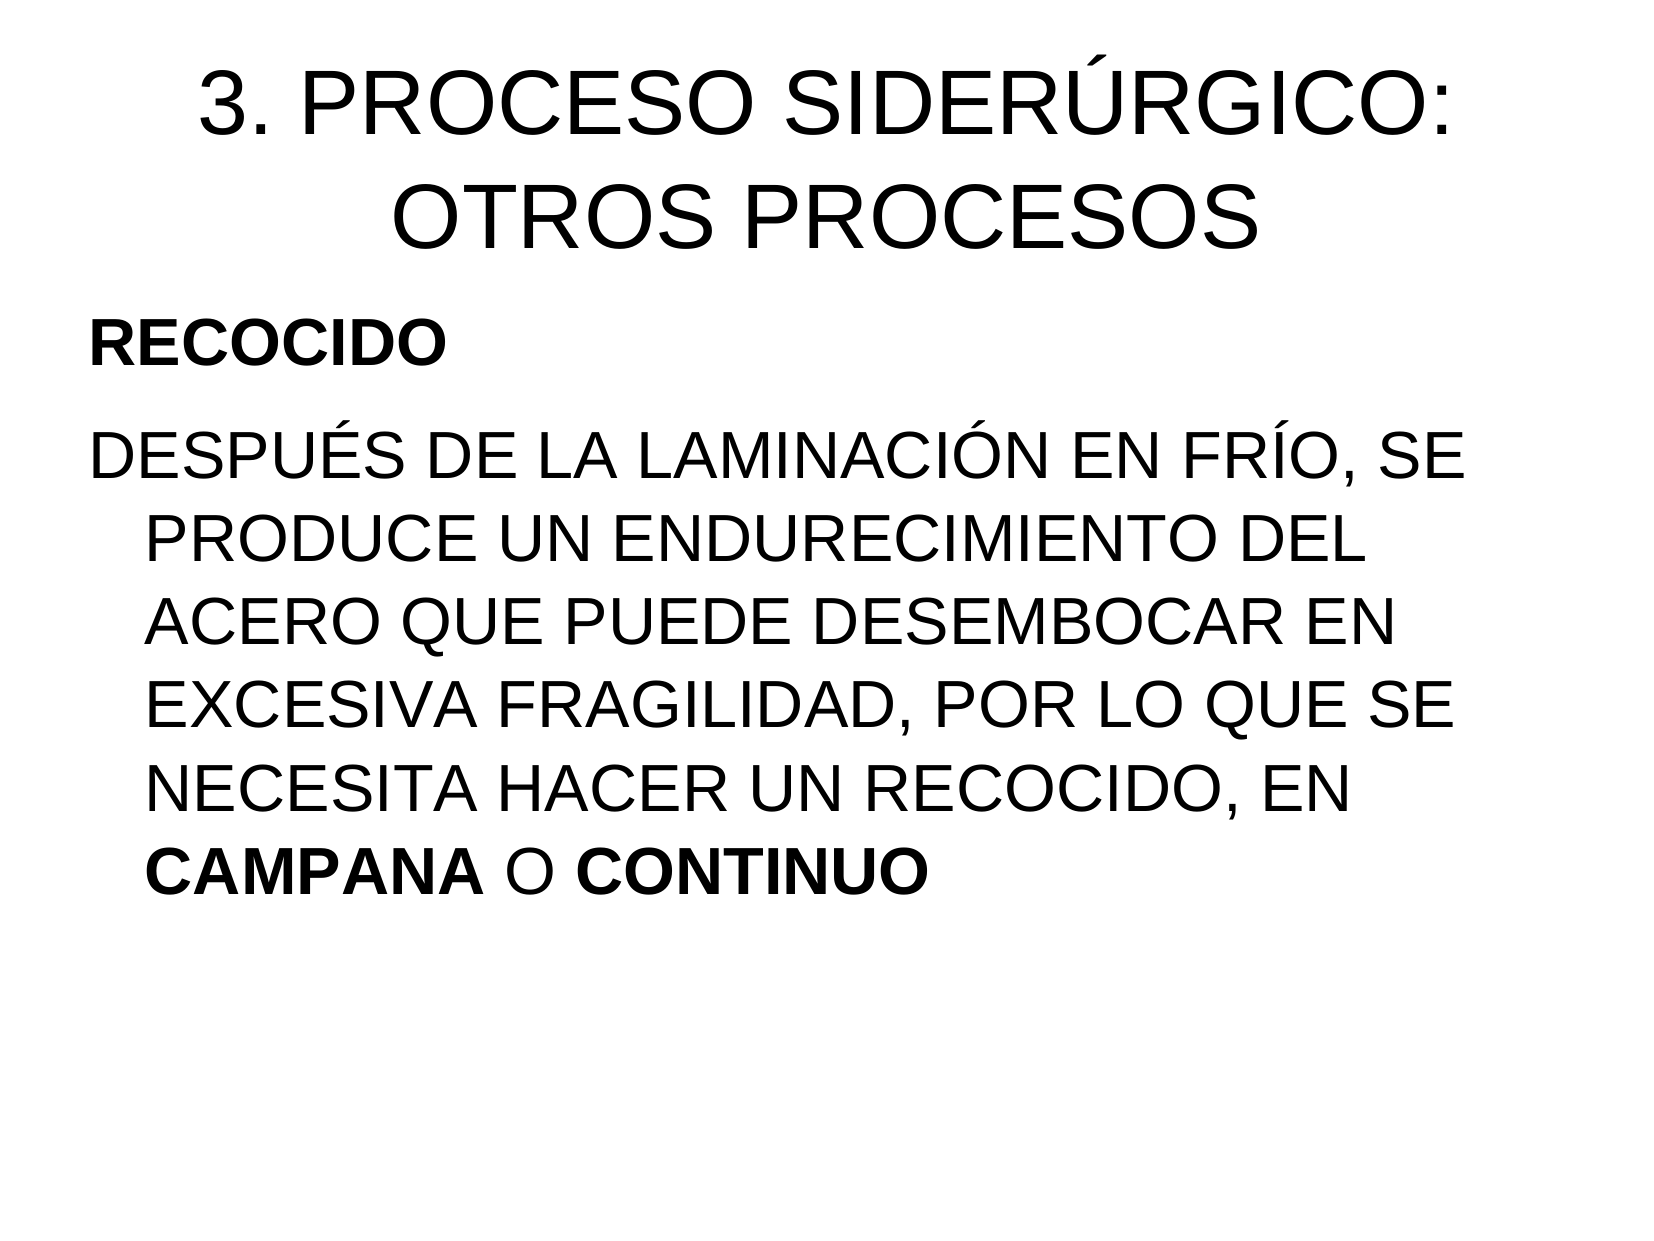

# 3. PROCESO SIDERÚRGICO: OTROS PROCESOS
RECOCIDO
DESPUÉS DE LA LAMINACIÓN EN FRÍO, SE PRODUCE UN ENDURECIMIENTO DEL ACERO QUE PUEDE DESEMBOCAR EN EXCESIVA FRAGILIDAD, POR LO QUE SE NECESITA HACER UN RECOCIDO, EN CAMPANA O CONTINUO